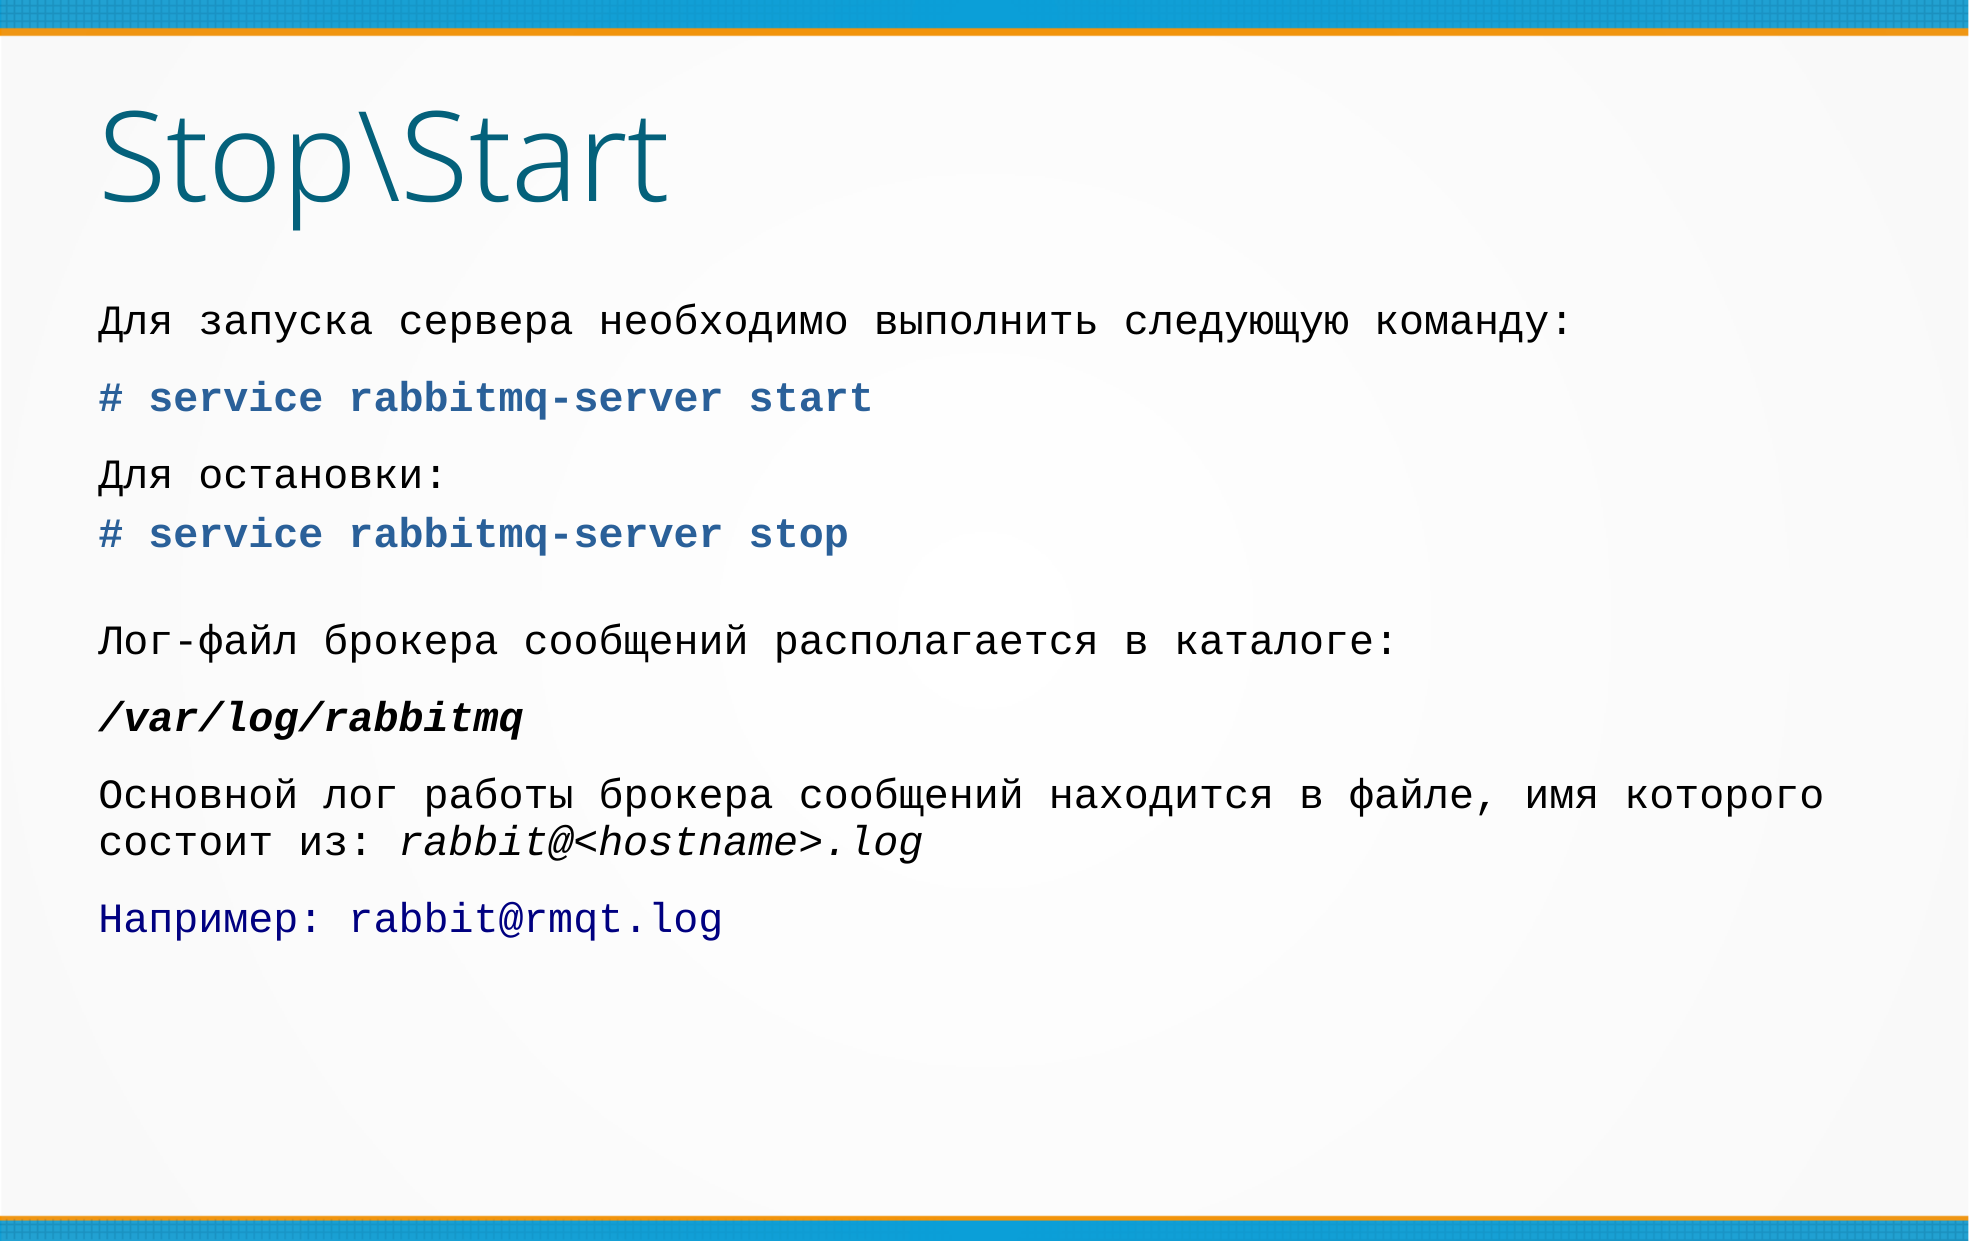

# Stop\Start
Для запуска сервера необходимо выполнить следующую команду:
# service rabbitmq-server start
Для остановки:
# service rabbitmq-server stop
Лог-файл брокера сообщений располагается в каталоге:
/var/log/rabbitmq
Основной лог работы брокера сообщений находится в файле, имя которого состоит из: rabbit@<hostname>.log
Например: rabbit@rmqt.log